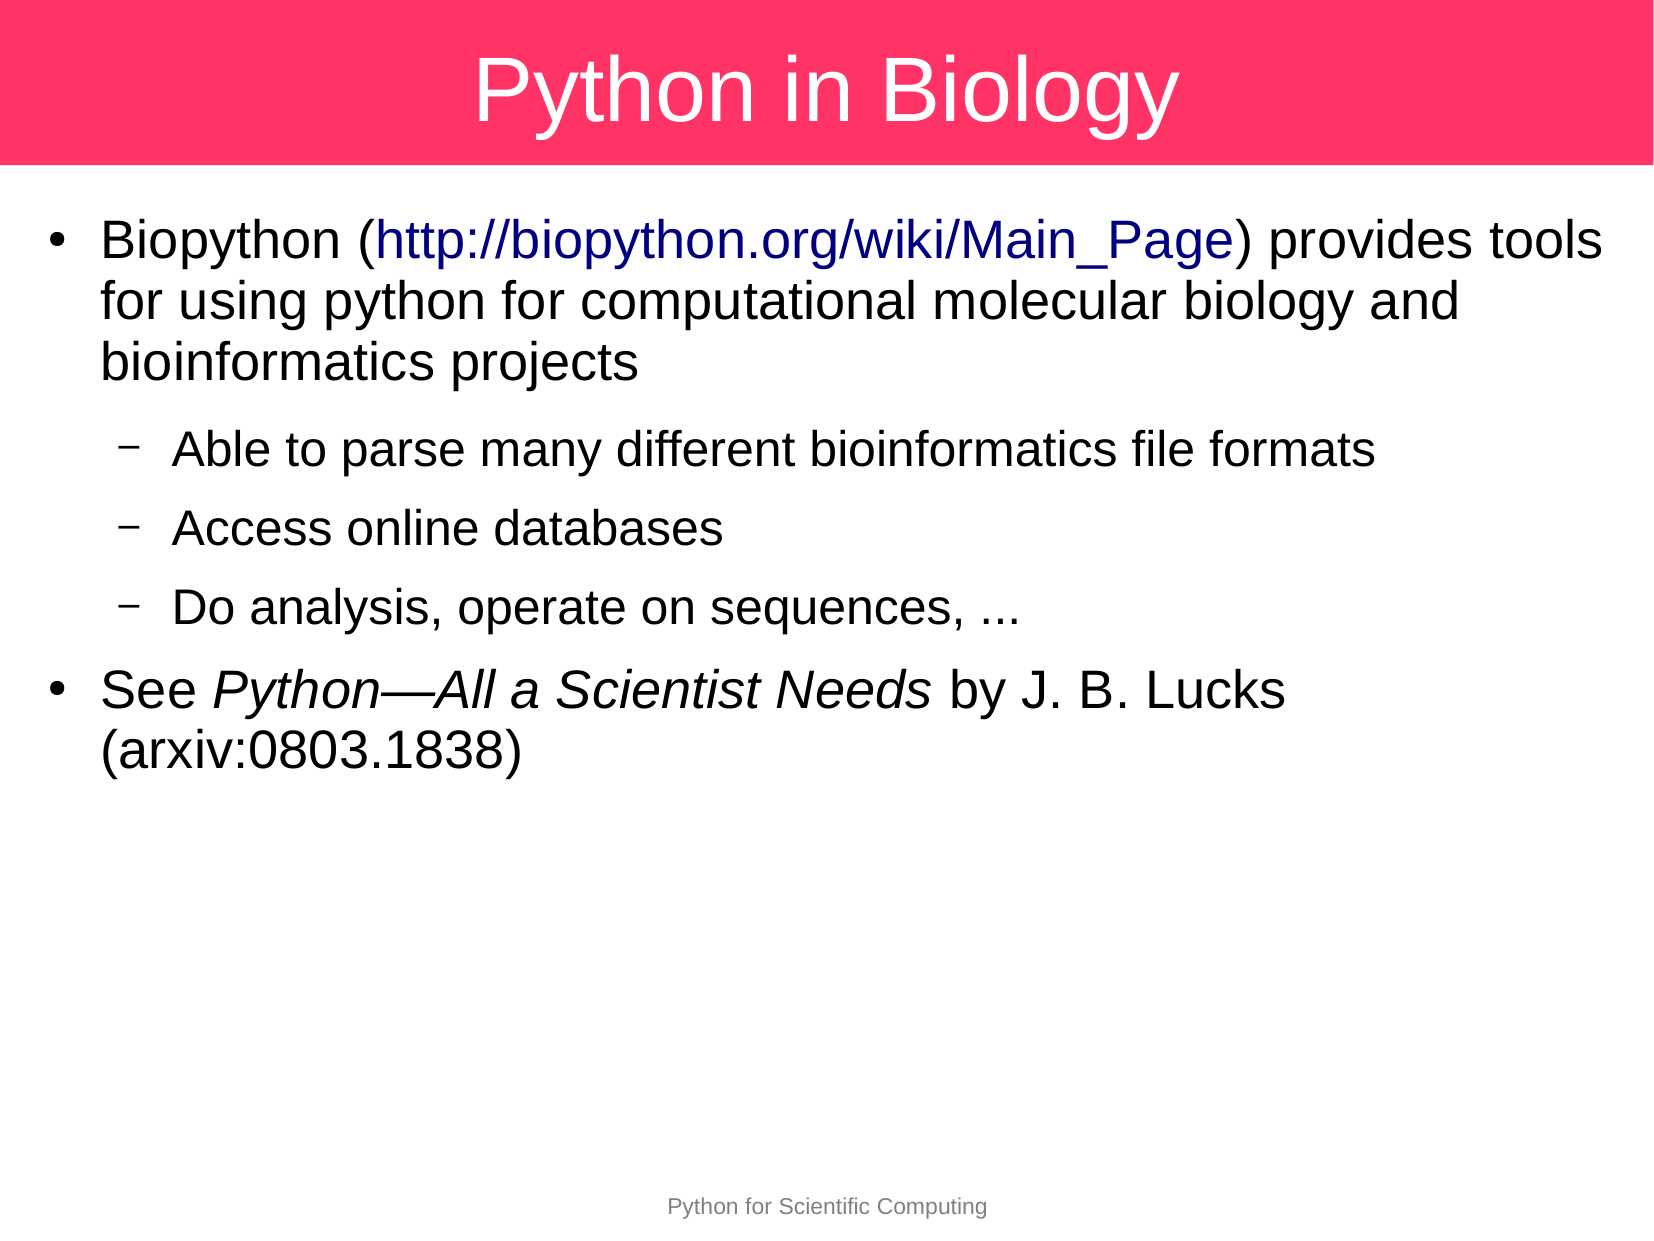

# Python in Biology
Biopython (http://biopython.org/wiki/Main_Page) provides tools for using python for computational molecular biology and bioinformatics projects
Able to parse many different bioinformatics file formats
Access online databases
Do analysis, operate on sequences, ...
See Python—All a Scientist Needs by J. B. Lucks (arxiv:0803.1838)